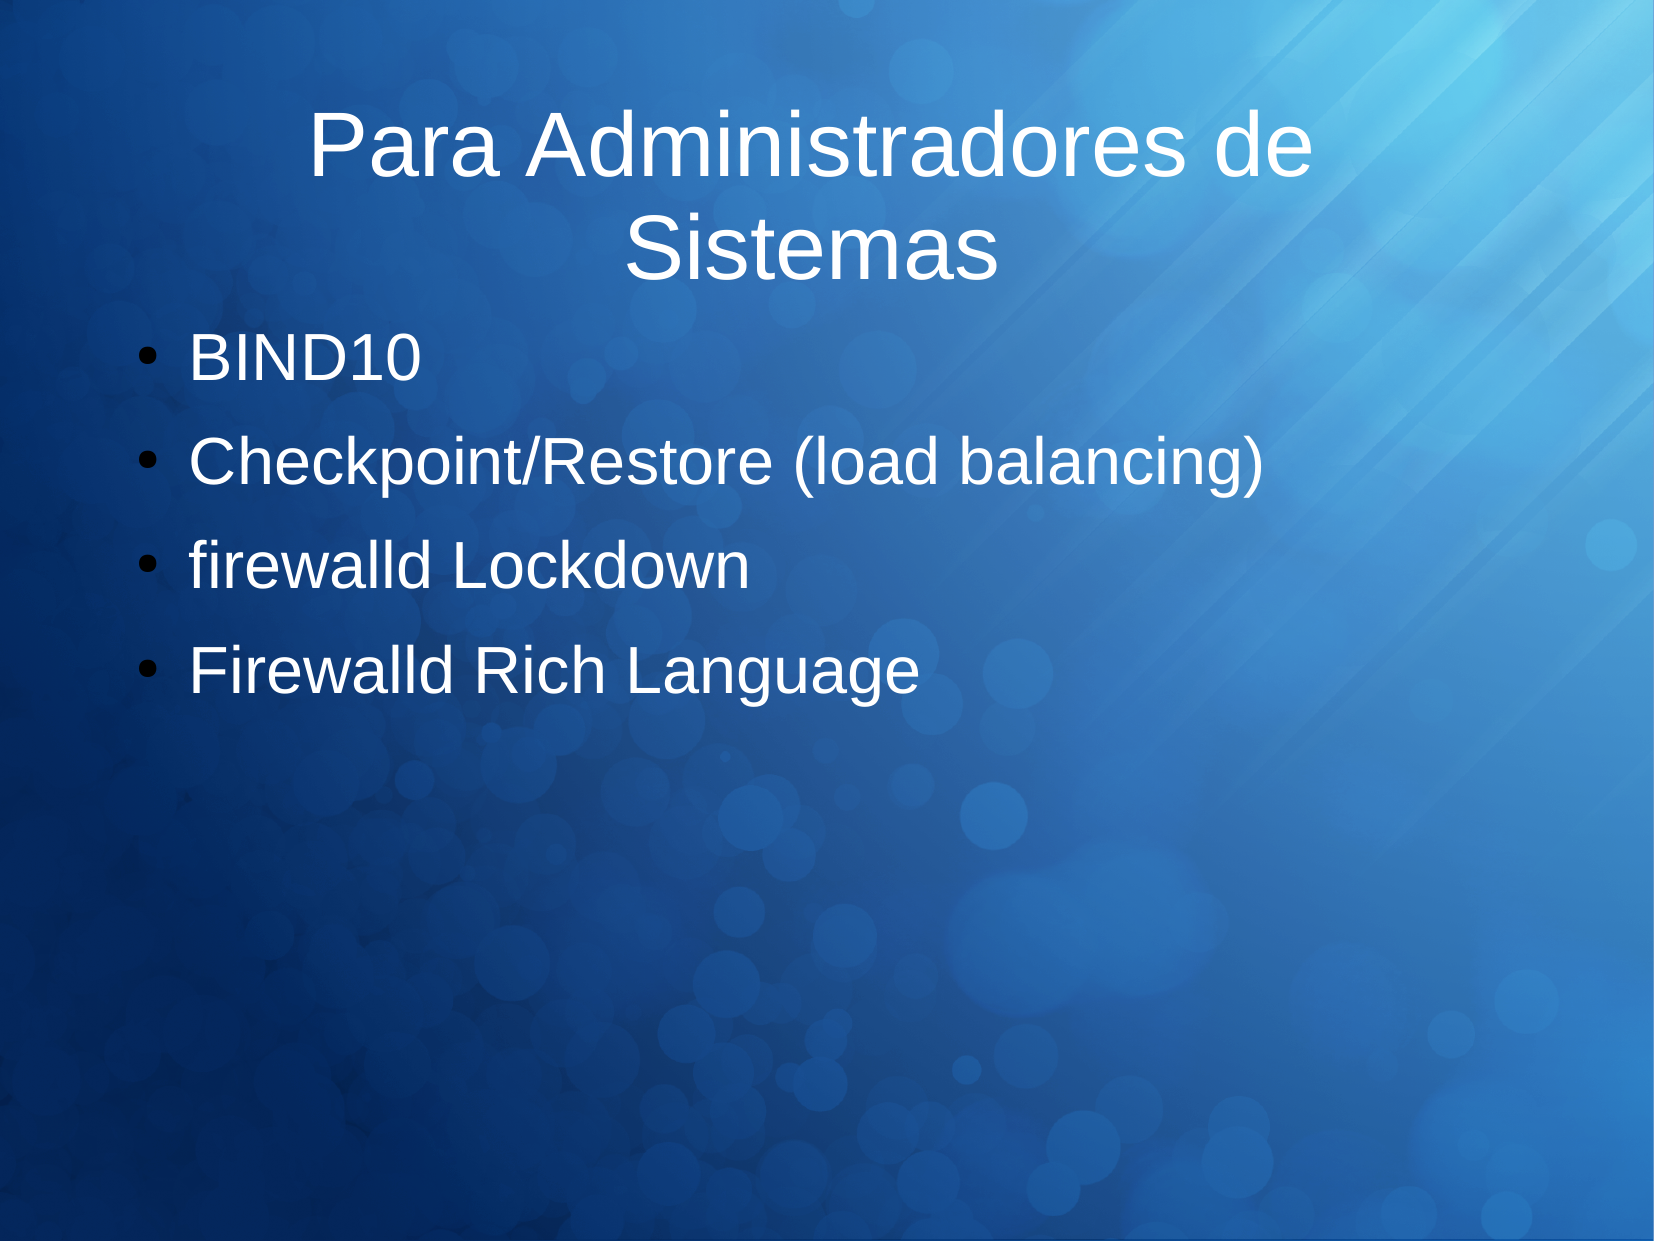

# Para Administradores de Sistemas
BIND10
Checkpoint/Restore (load balancing)
firewalld Lockdown
Firewalld Rich Language